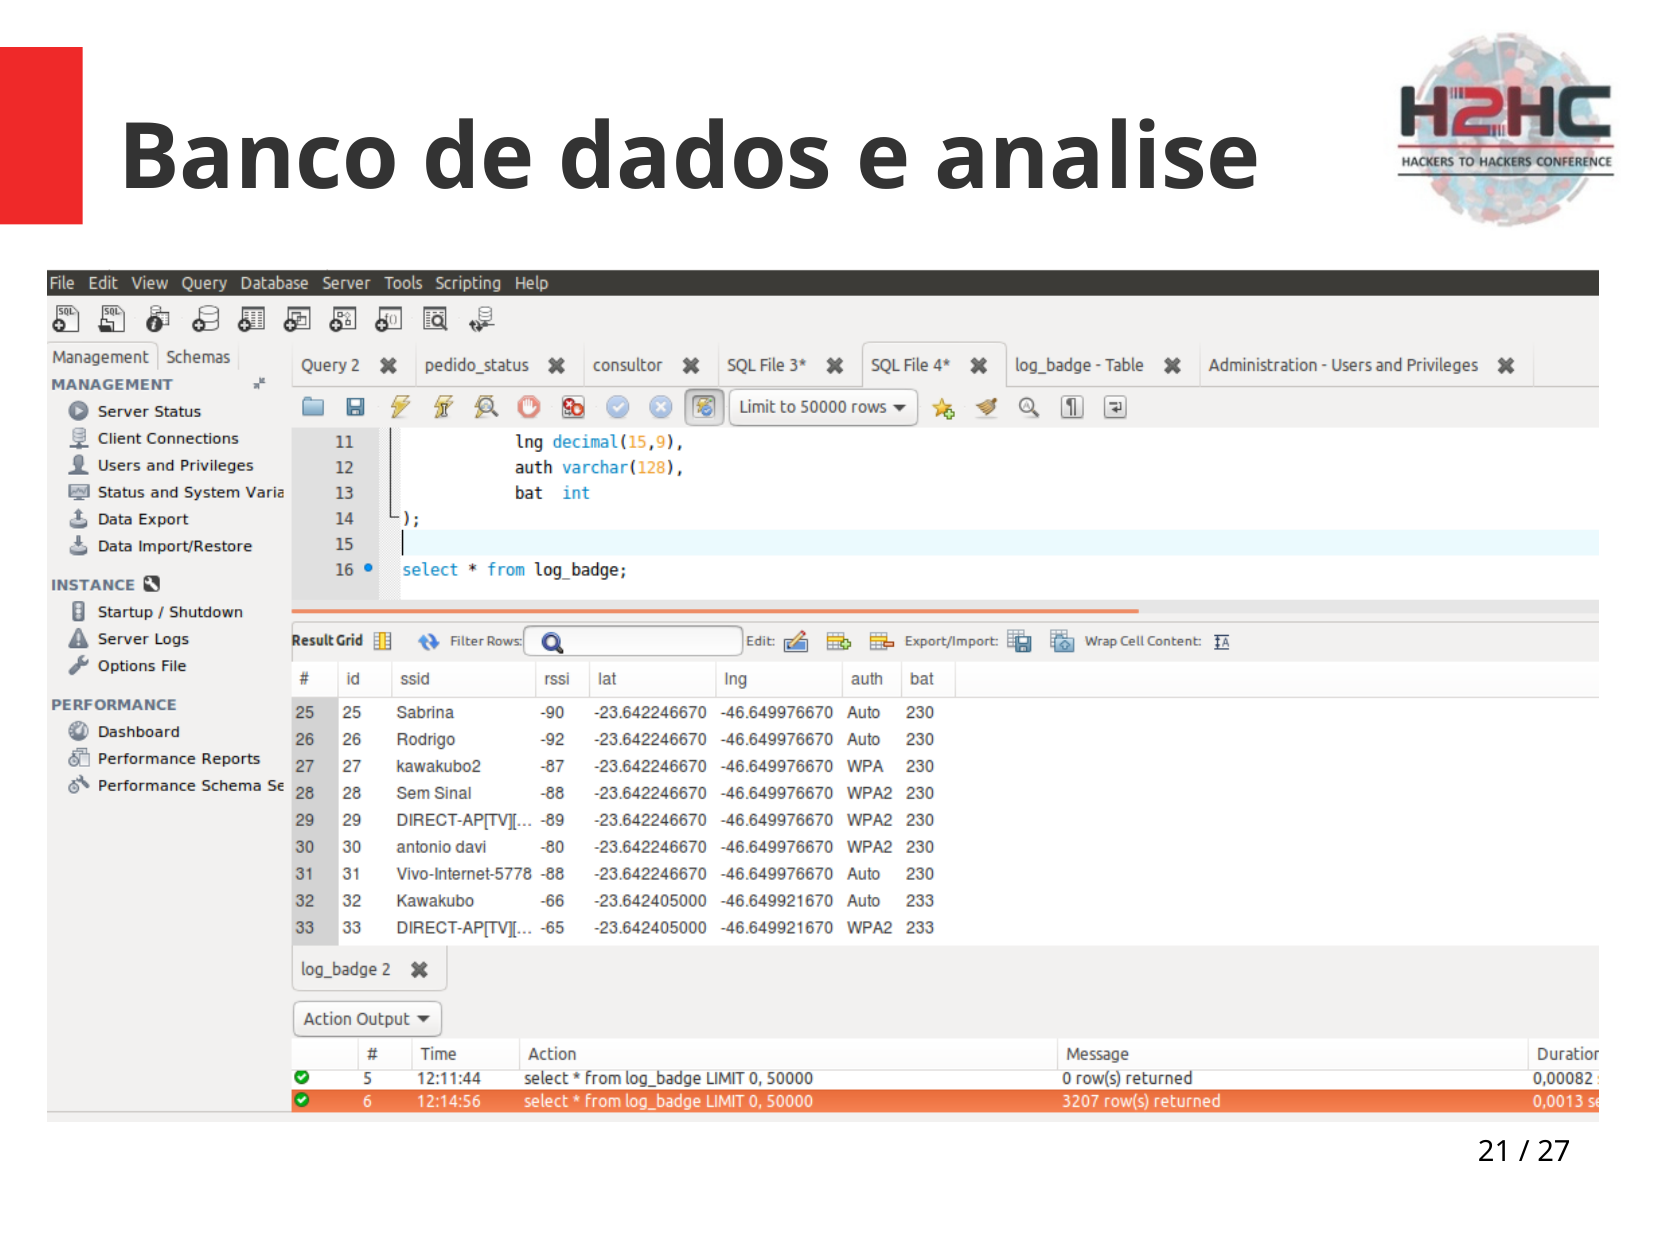

# Banco de dados e analise
21